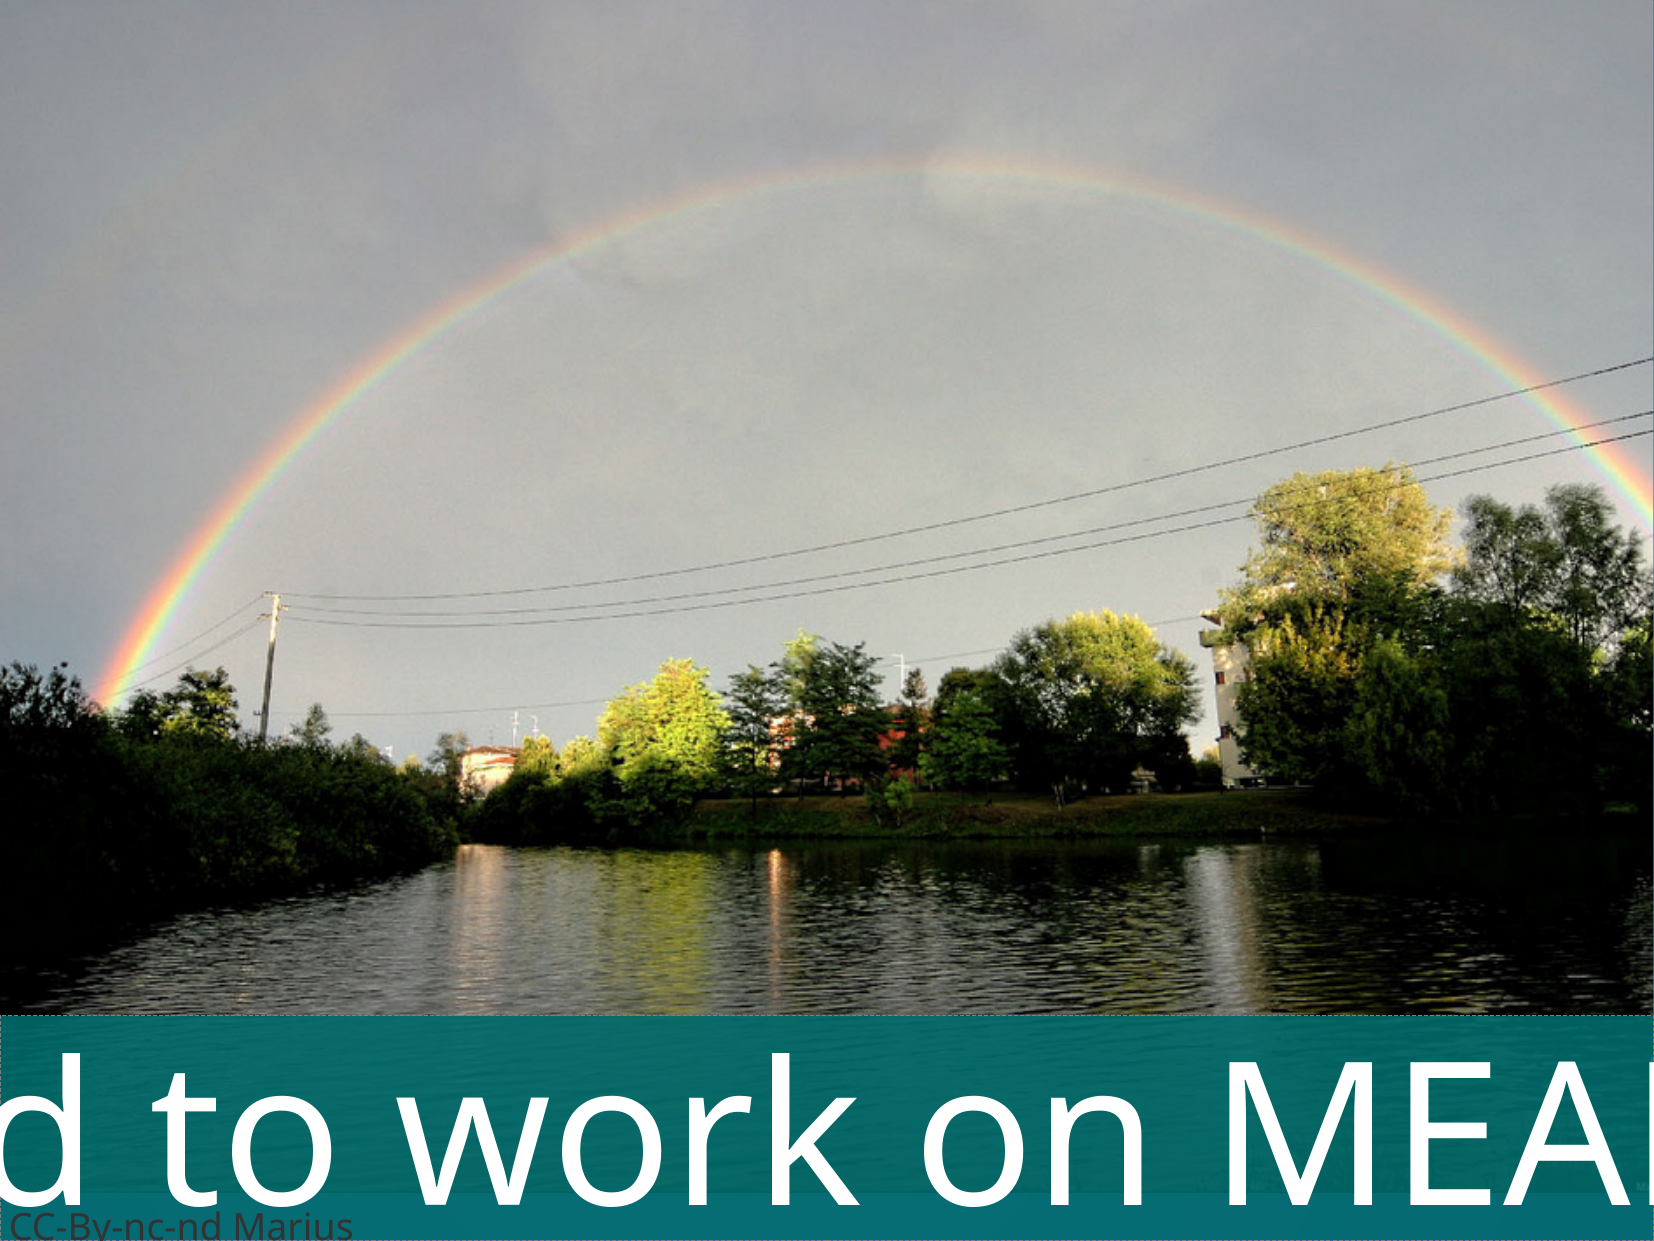

I need to work on MEANING
CC-By-nc-nd Marius